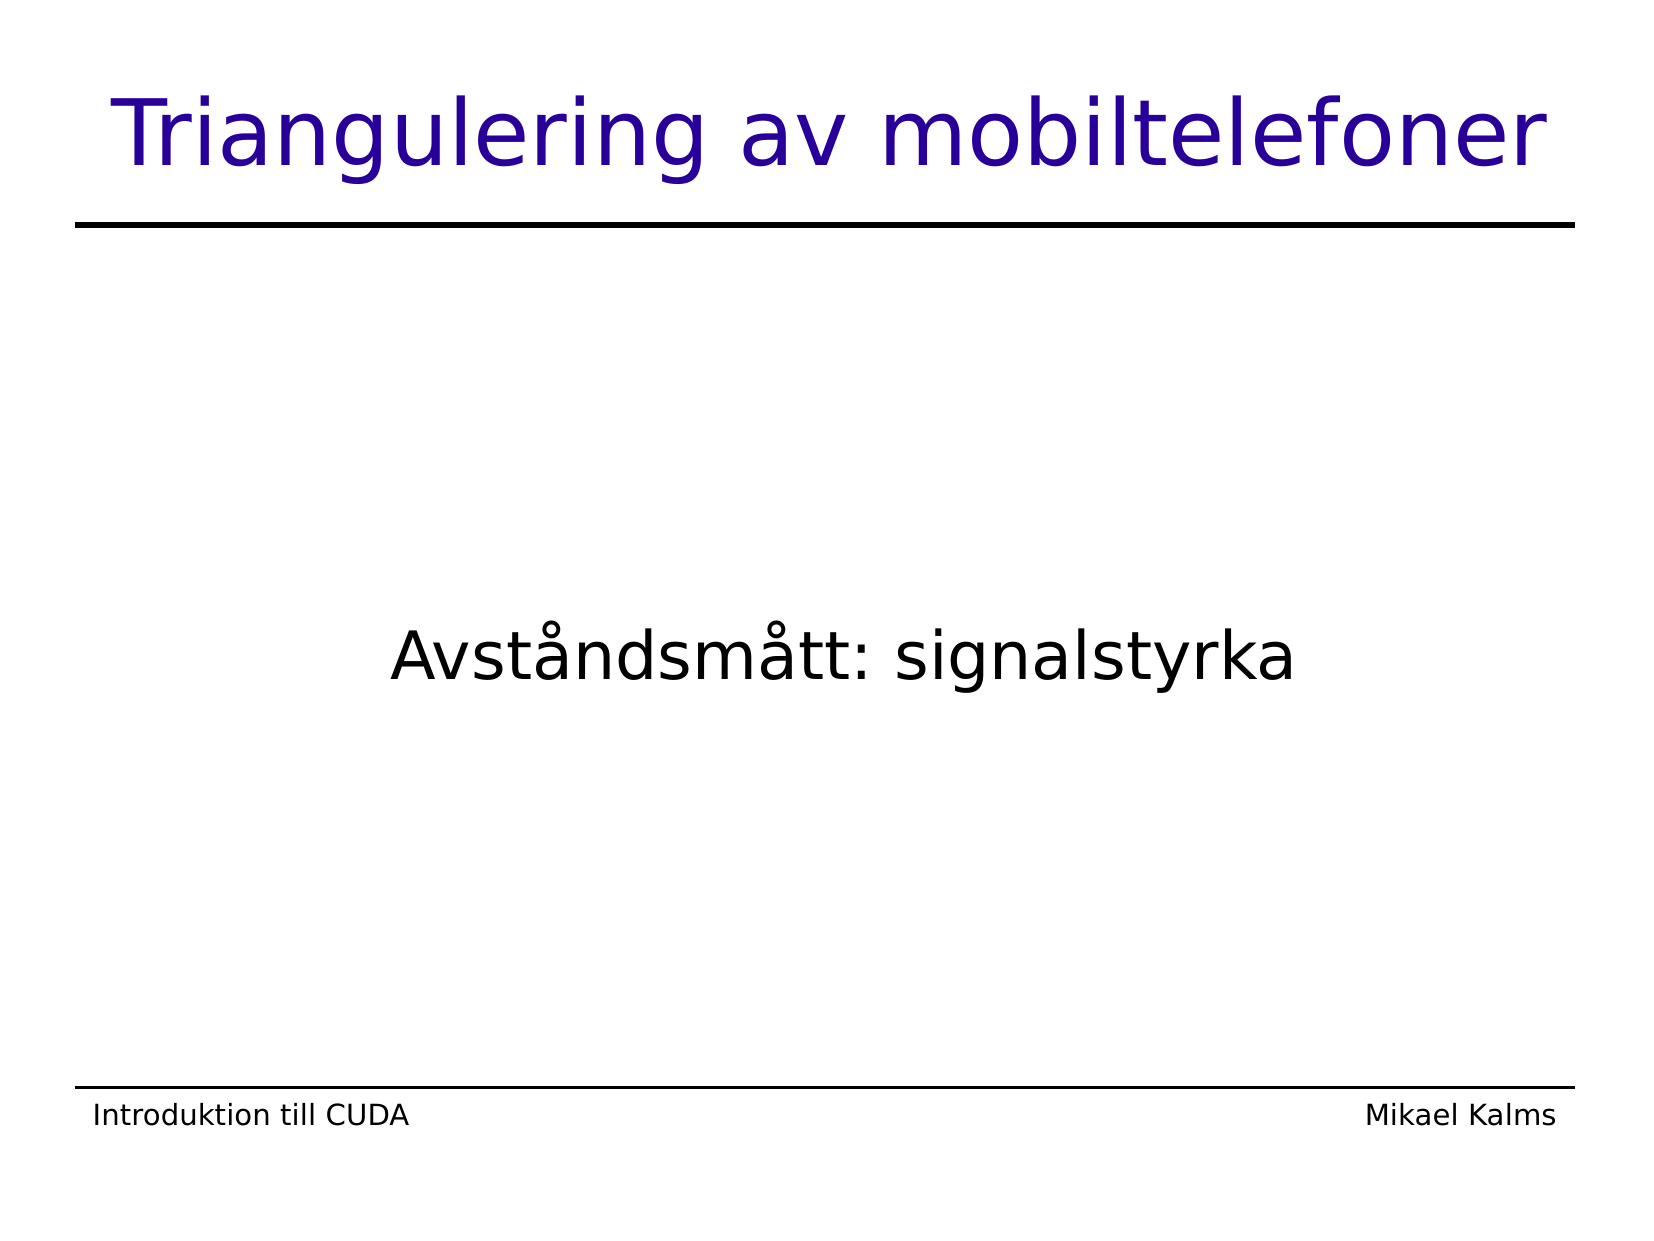

# Triangulering av mobiltelefoner
Avståndsmått: signalstyrka
Introduktion till CUDA
Mikael Kalms